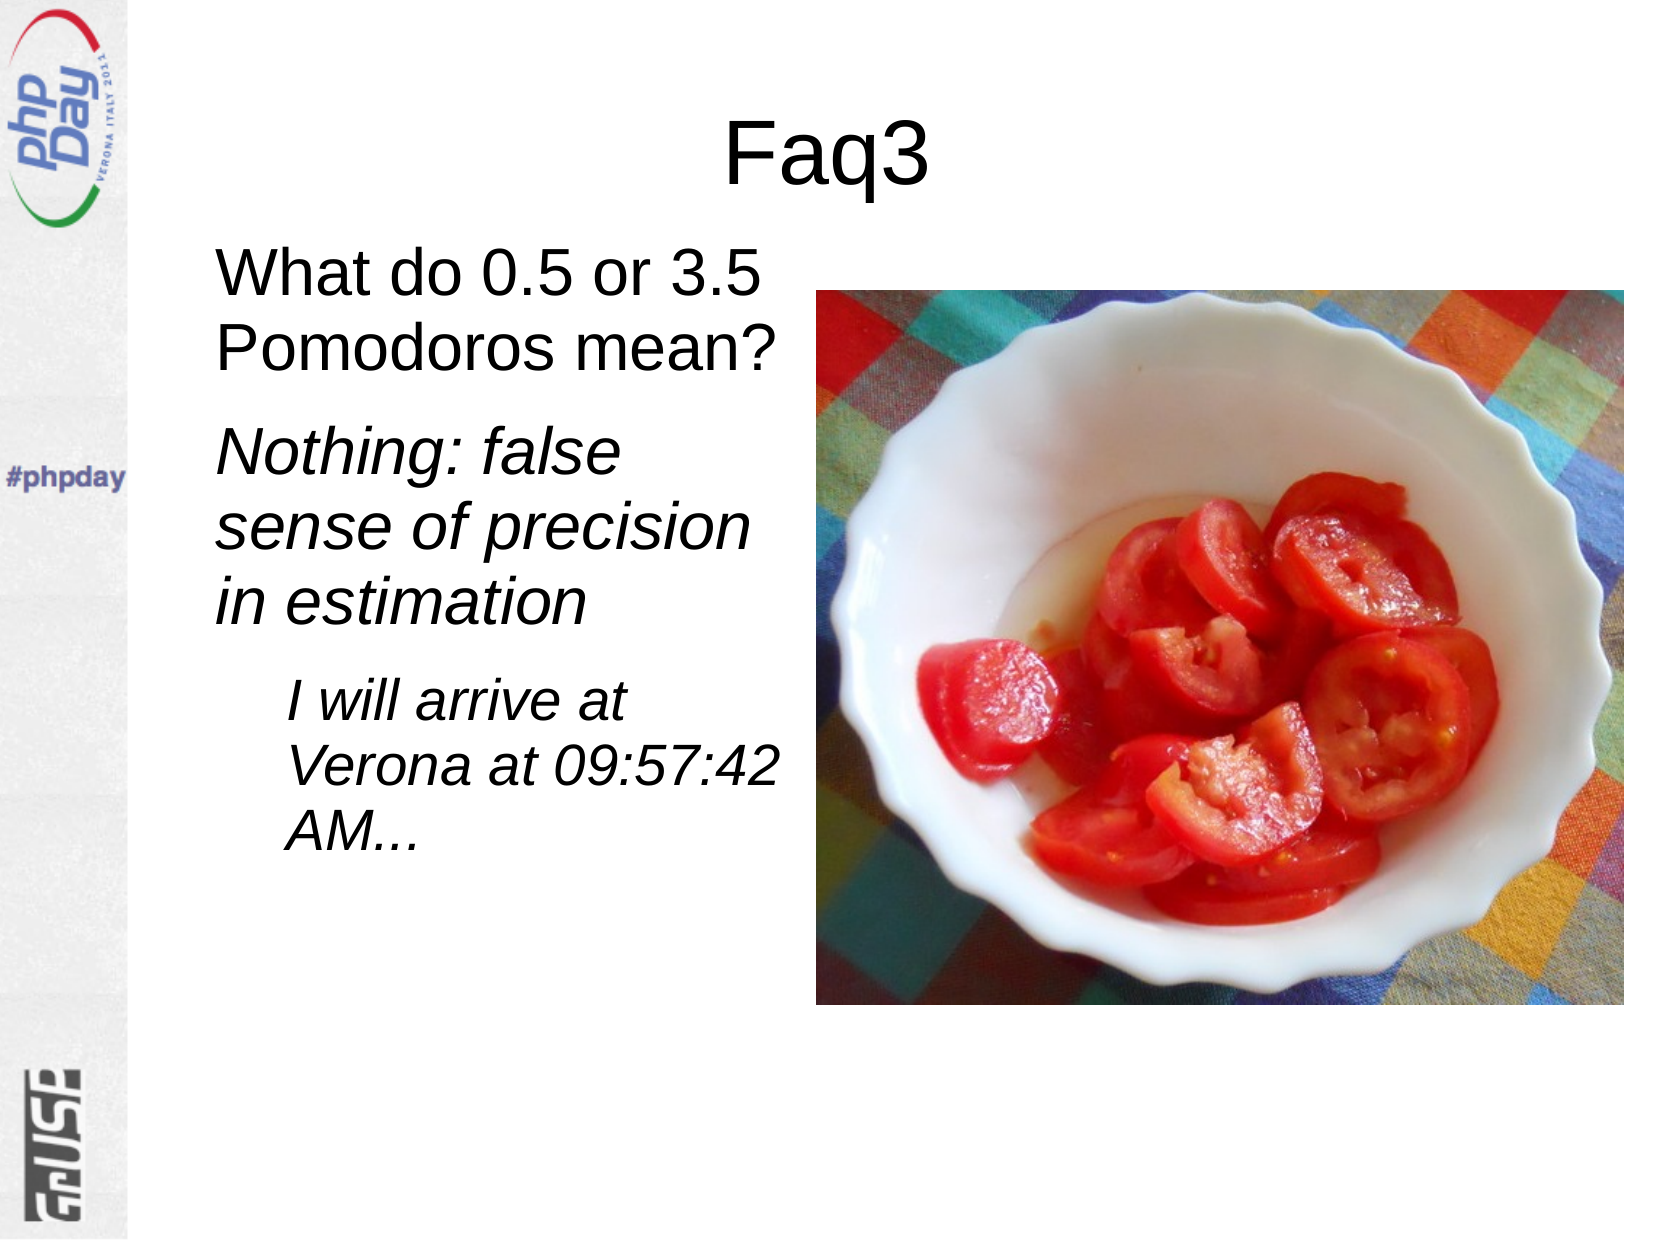

# Faq3
What do 0.5 or 3.5 Pomodoros mean?
Nothing: false sense of precision in estimation
I will arrive at Verona at 09:57:42 AM...